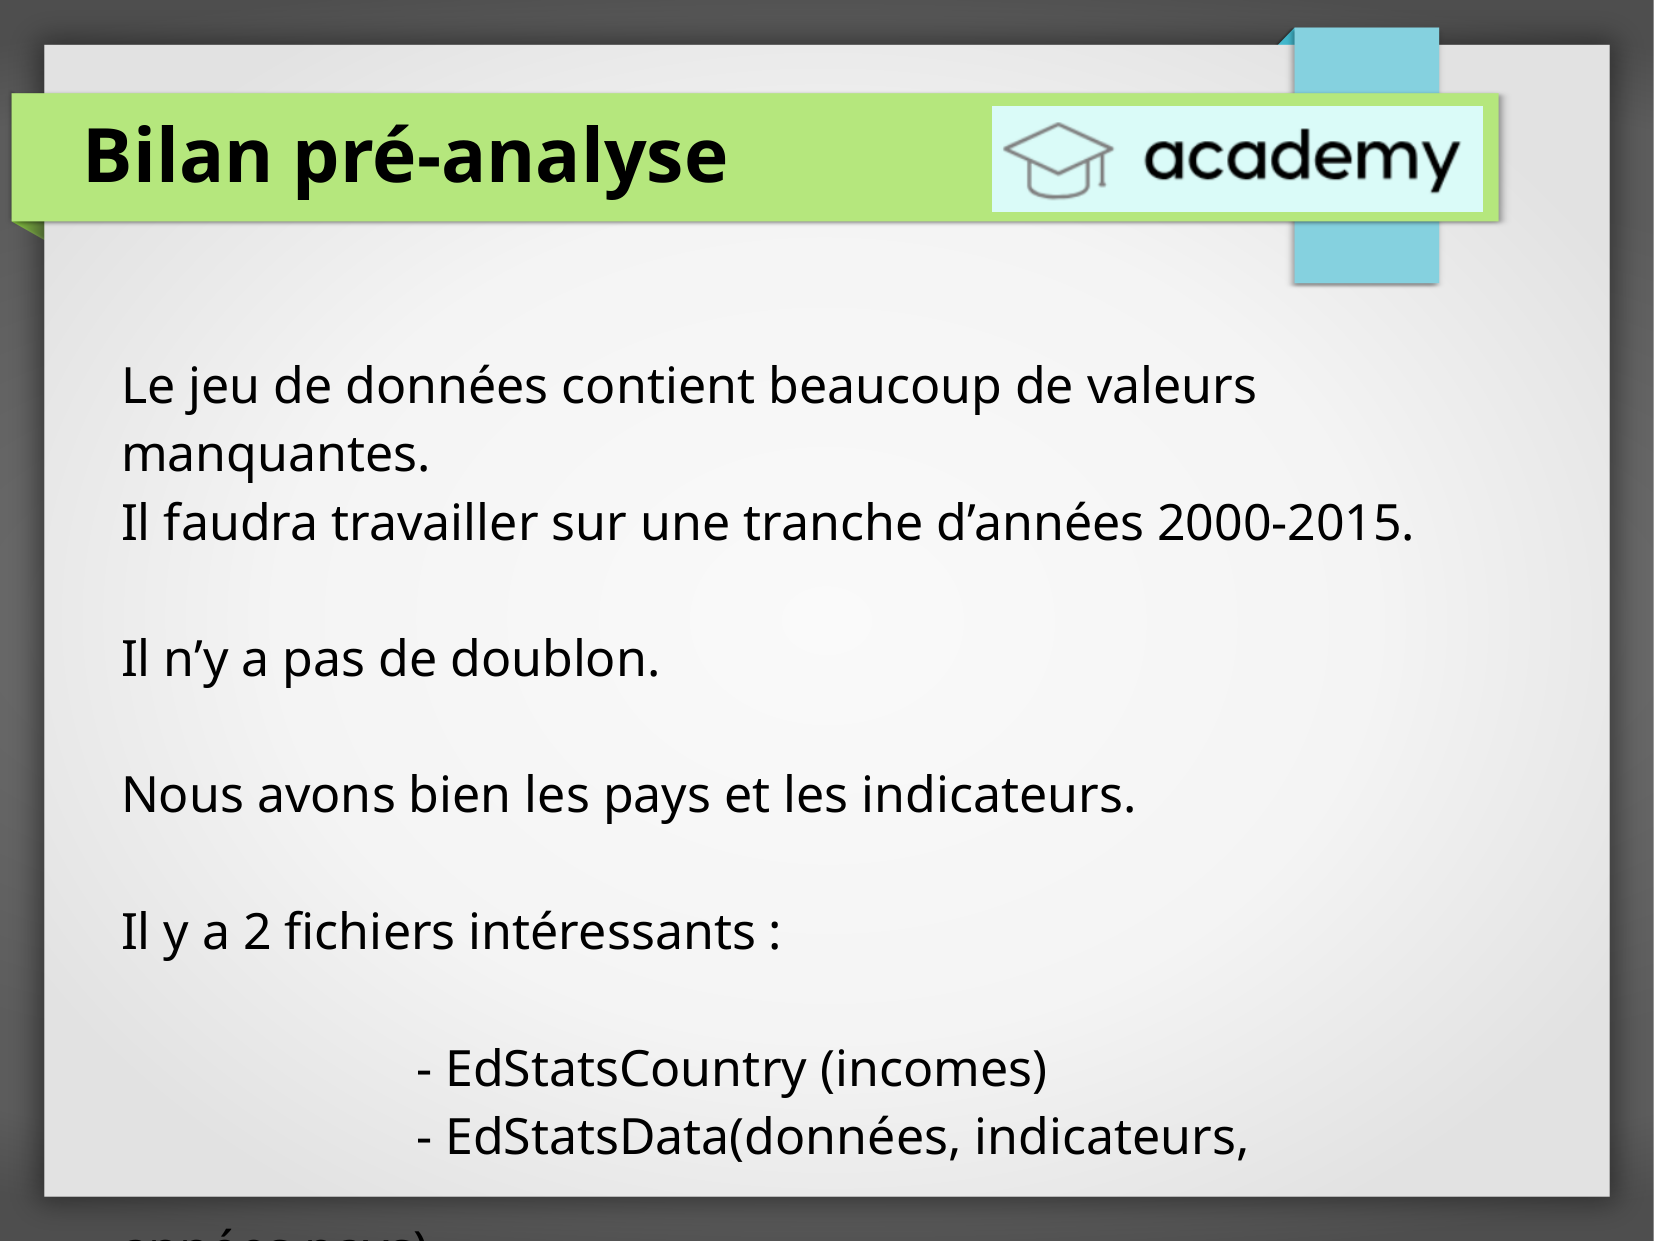

# Bilan pré-analyse
Le jeu de données contient beaucoup de valeurs manquantes.
Il faudra travailler sur une tranche d’années 2000-2015.
Il n’y a pas de doublon.
Nous avons bien les pays et les indicateurs.
Il y a 2 fichiers intéressants :
				- EdStatsCountry (incomes)
				- EdStatsData(données, indicateurs, années,pays)